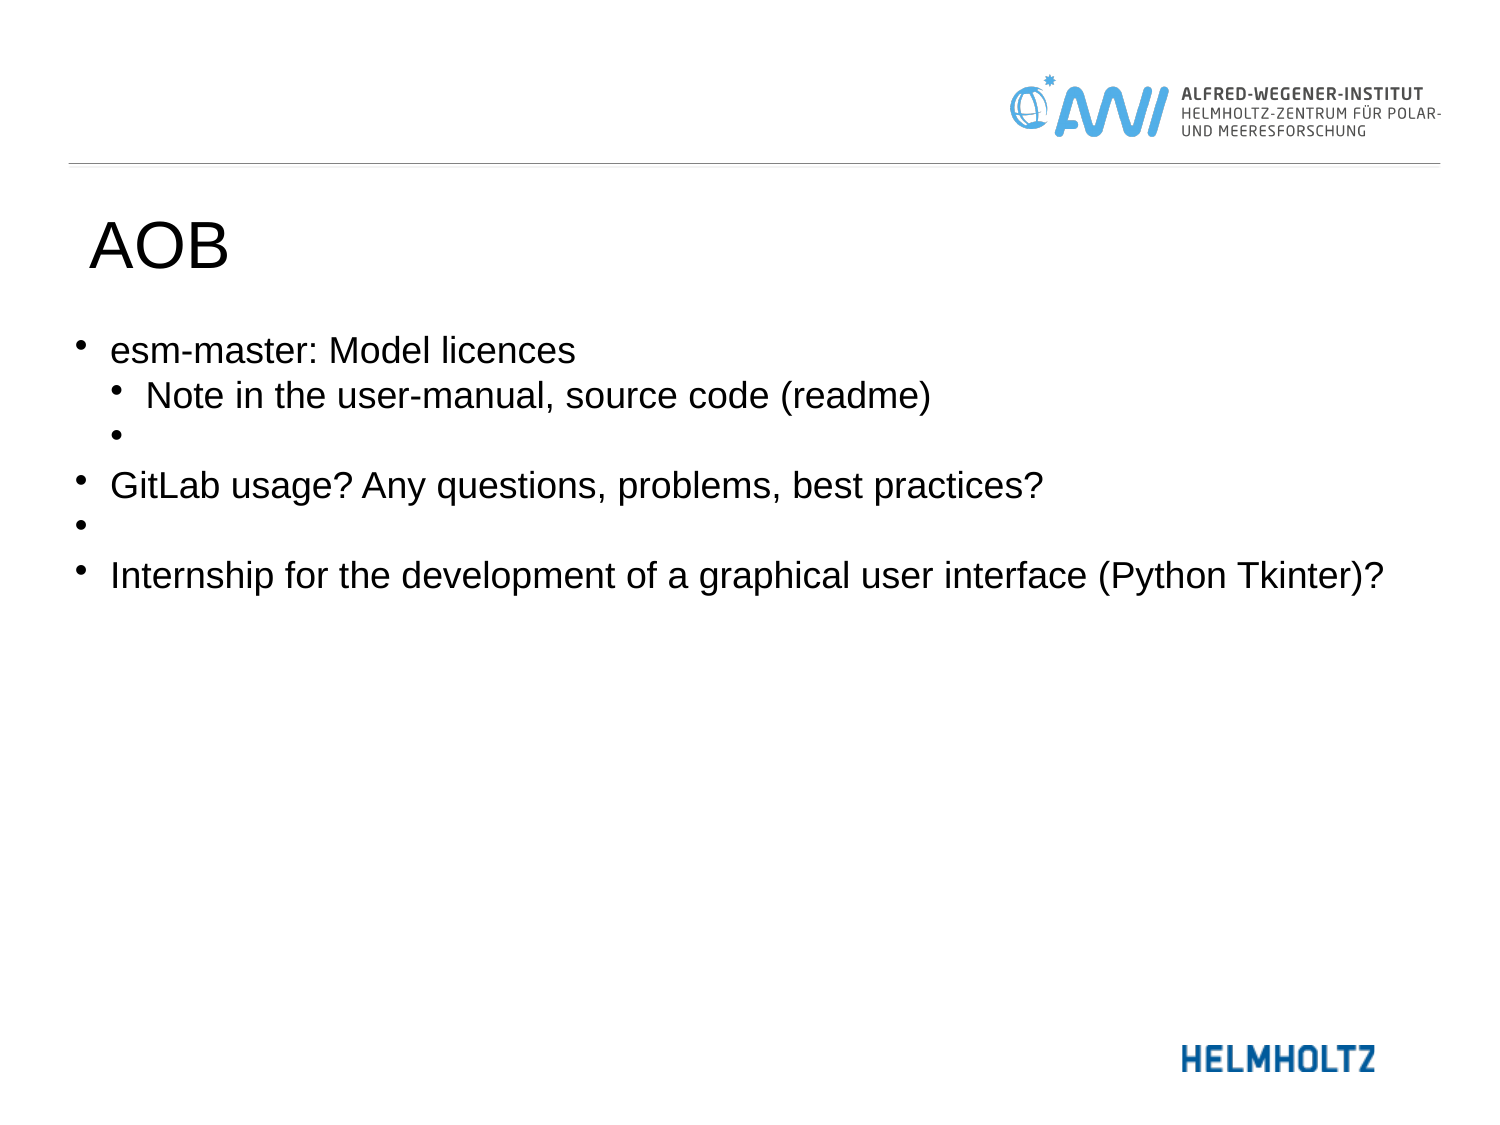

AOB
esm-master: Model licences
Note in the user-manual, source code (readme)
GitLab usage? Any questions, problems, best practices?
Internship for the development of a graphical user interface (Python Tkinter)?